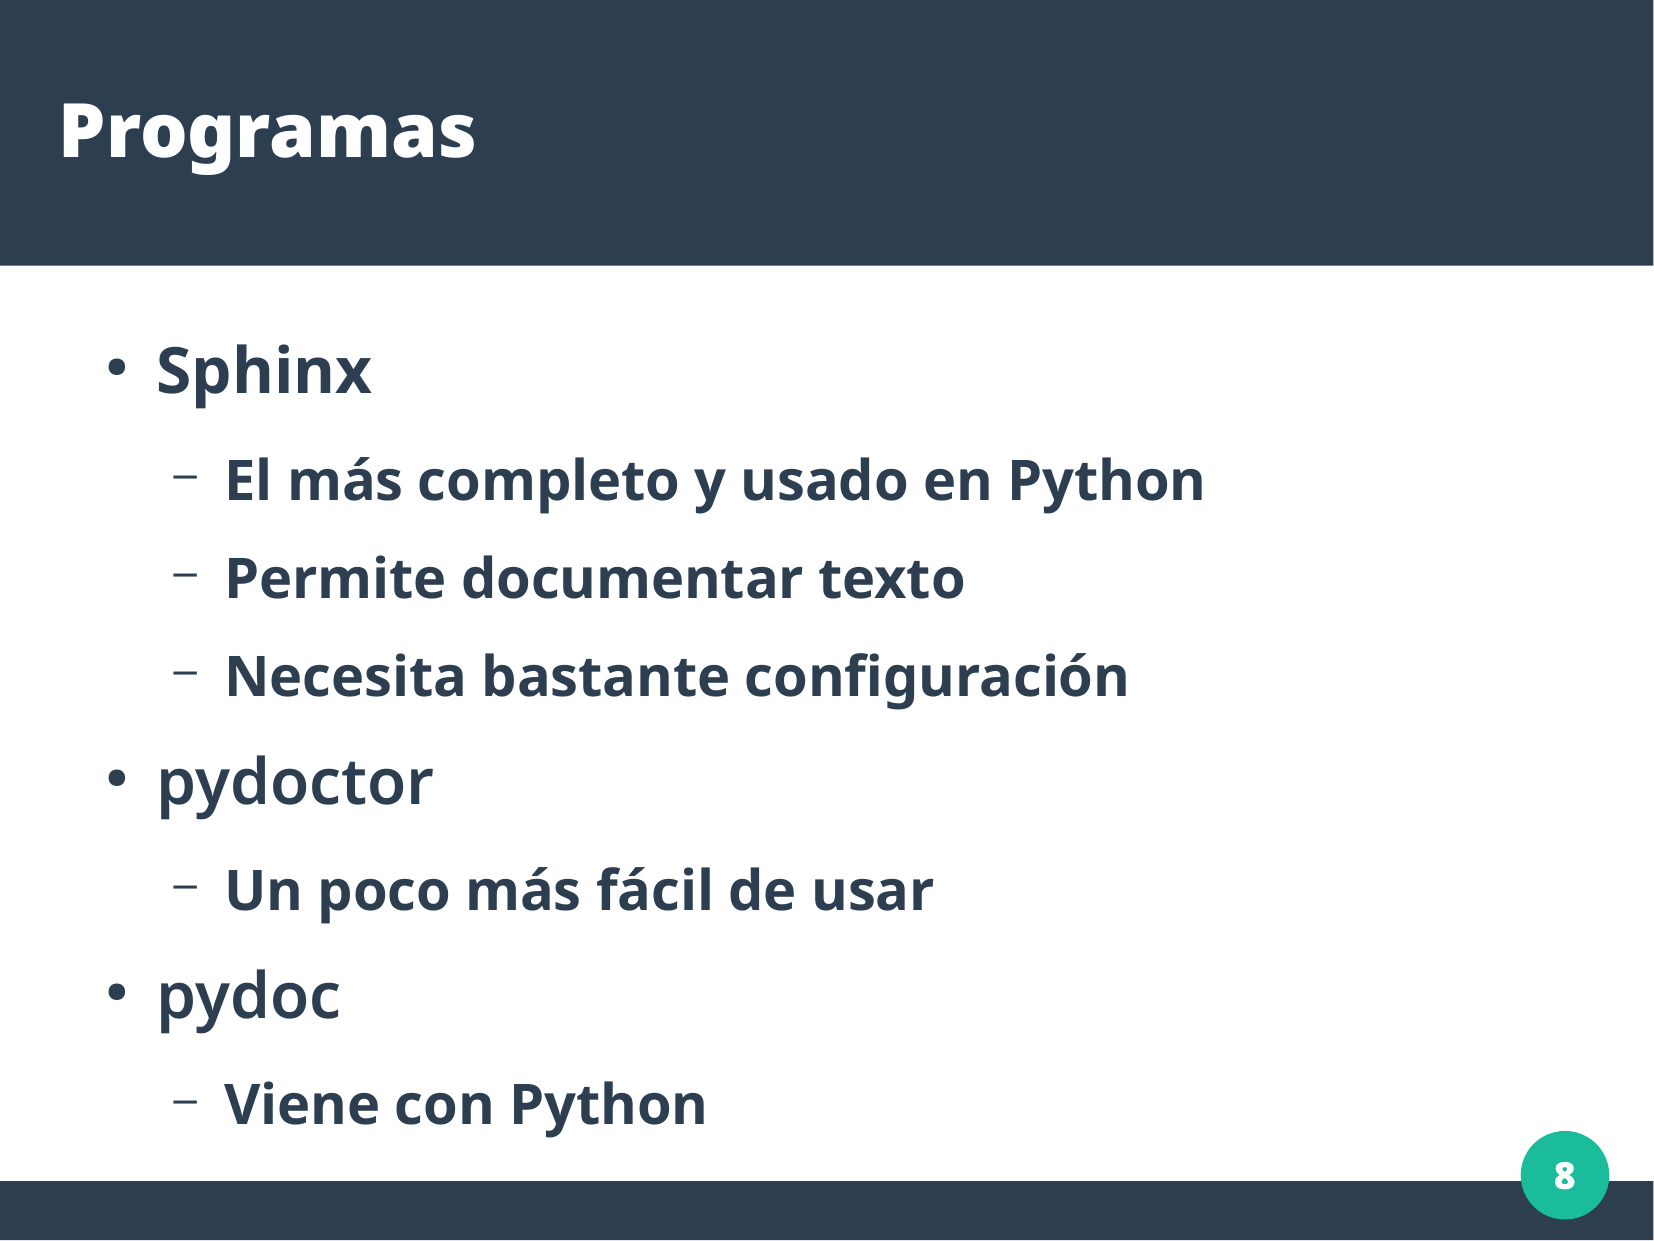

# Programas
Sphinx
El más completo y usado en Python
Permite documentar texto
Necesita bastante configuración
pydoctor
Un poco más fácil de usar
pydoc
Viene con Python
8